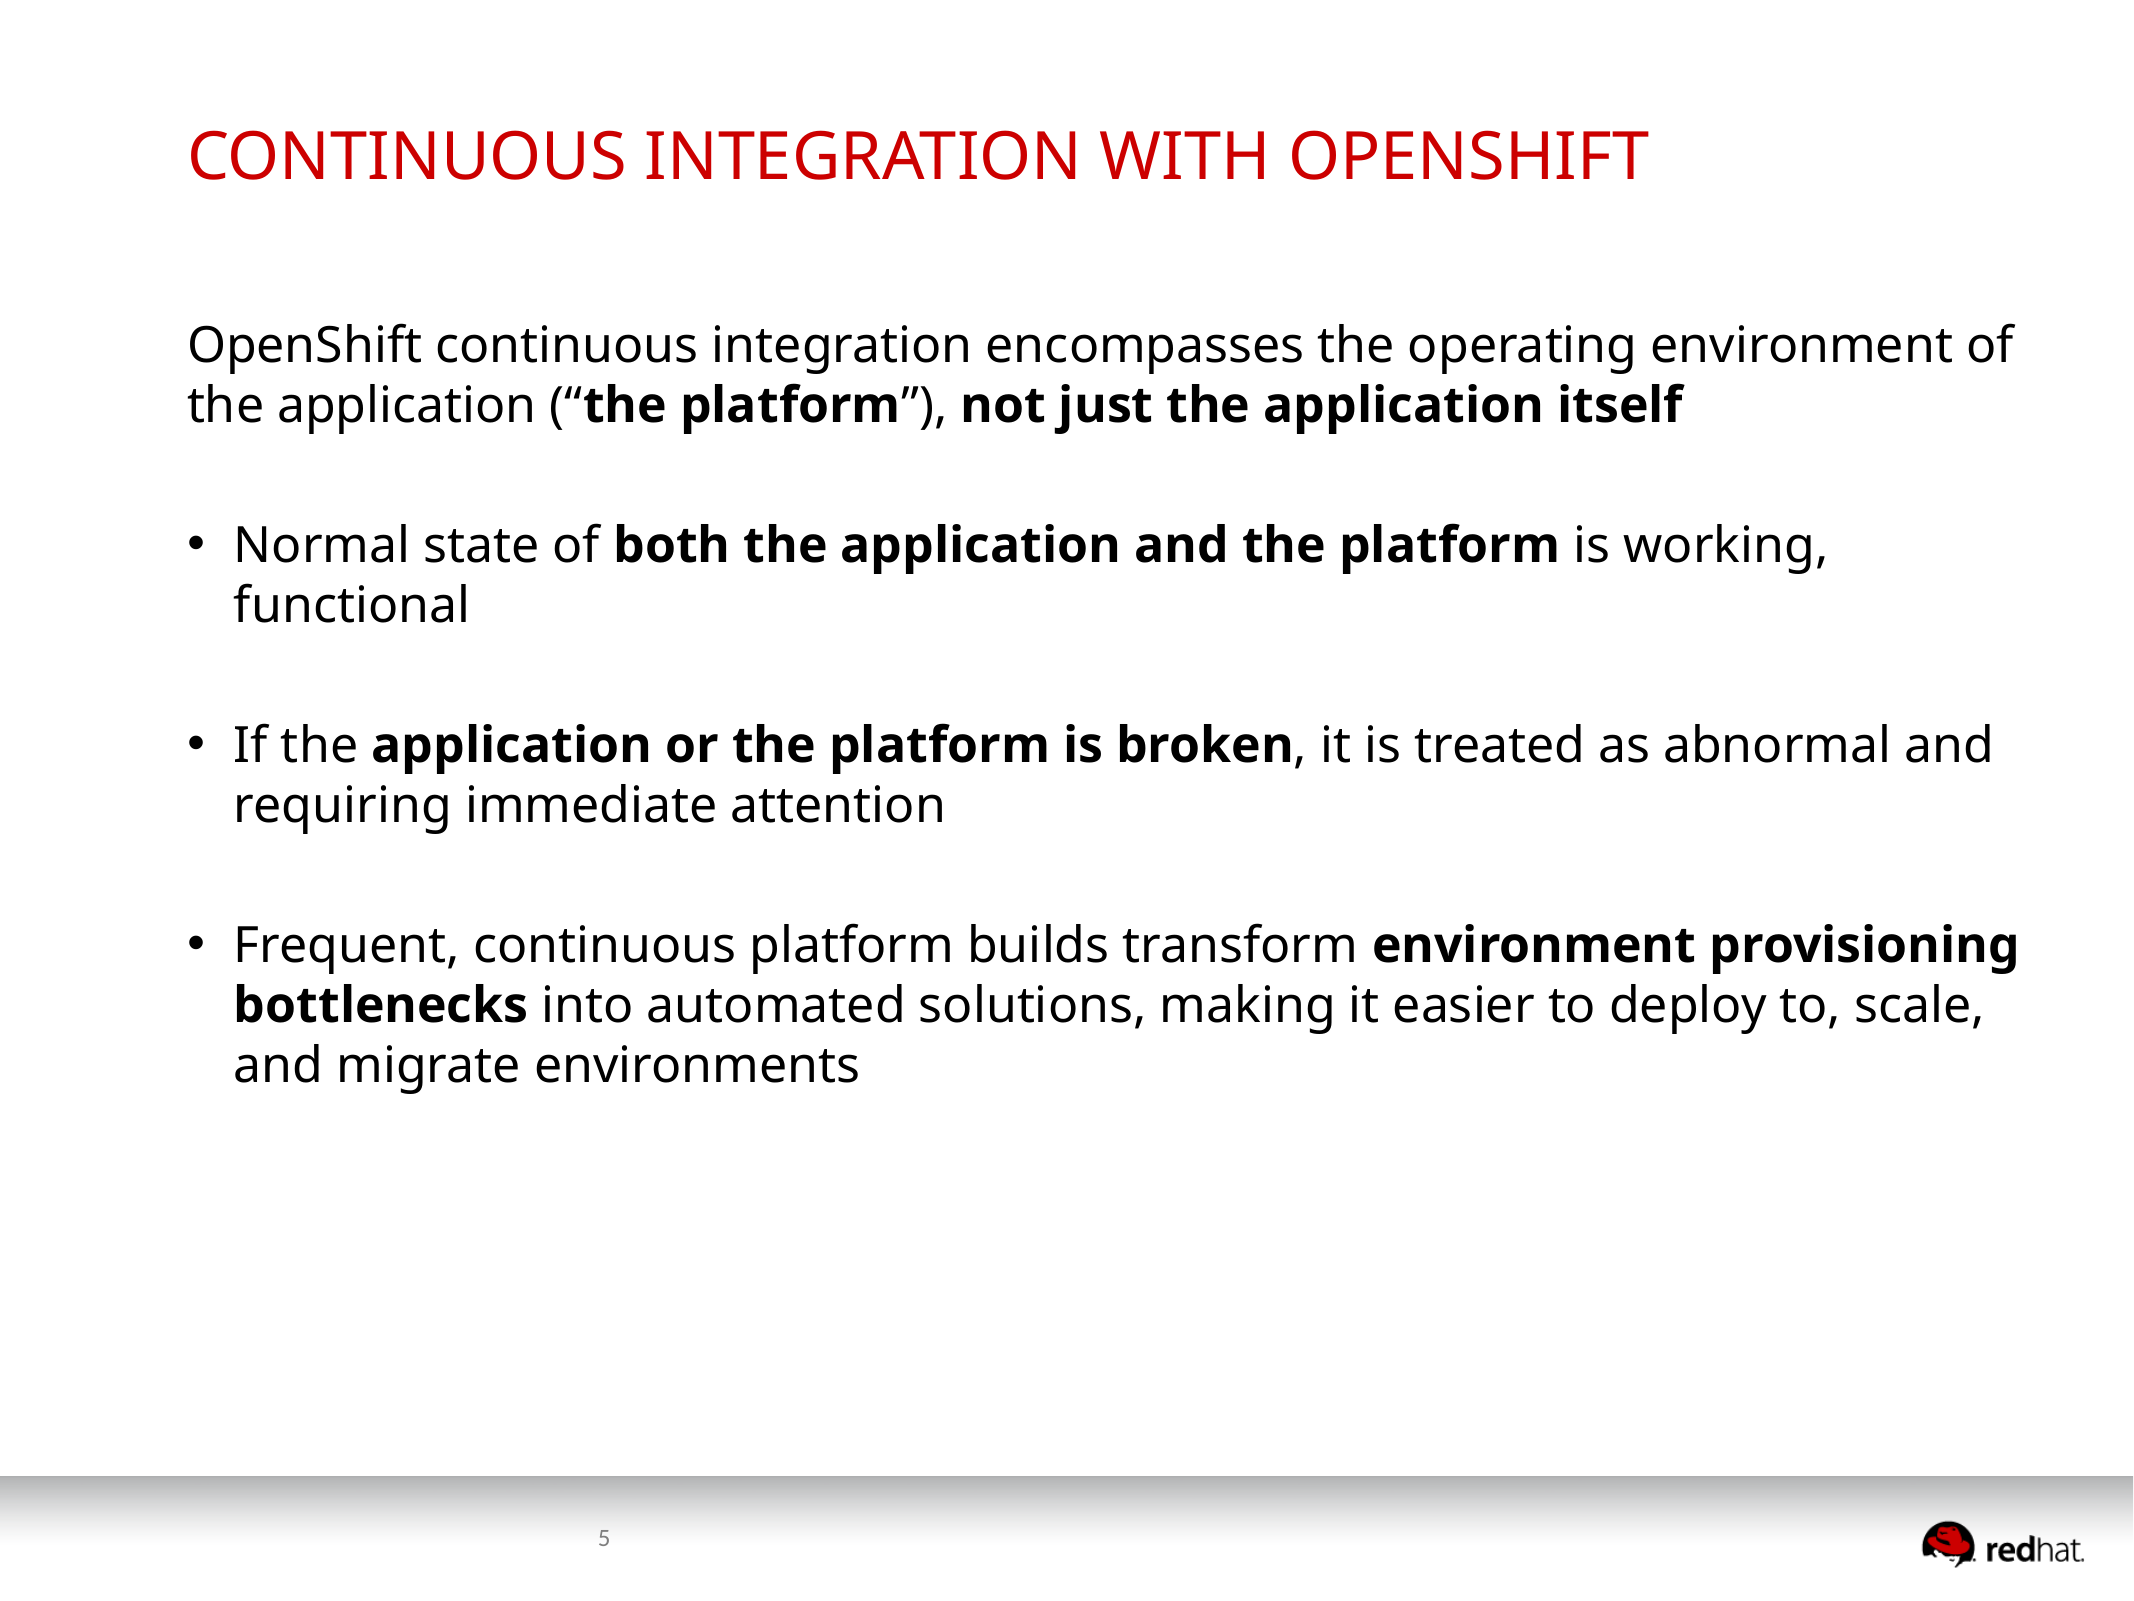

# Continuous Integration with OpenShift
OpenShift continuous integration encompasses the operating environment of the application (“the platform”), not just the application itself
Normal state of both the application and the platform is working, functional
If the application or the platform is broken, it is treated as abnormal and requiring immediate attention
Frequent, continuous platform builds transform environment provisioning bottlenecks into automated solutions, making it easier to deploy to, scale, and migrate environments
5